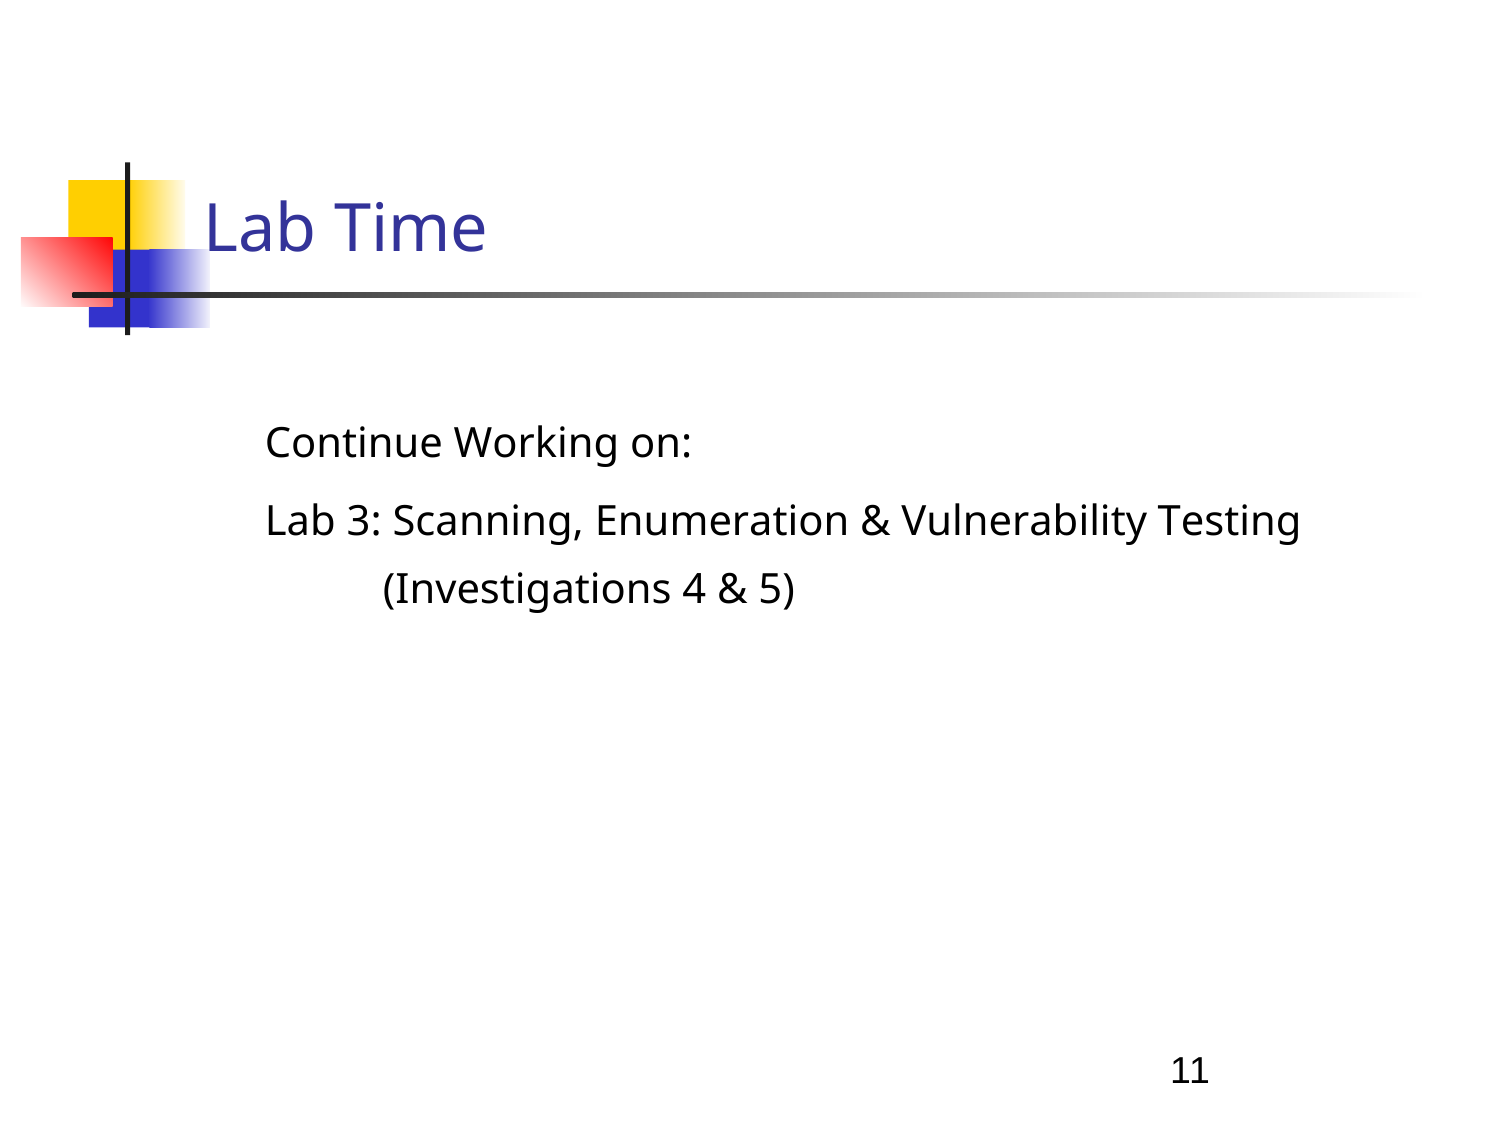

# Lab Time
Continue Working on:
Lab 3: Scanning, Enumeration & Vulnerability Testing
 (Investigations 4 & 5)
11